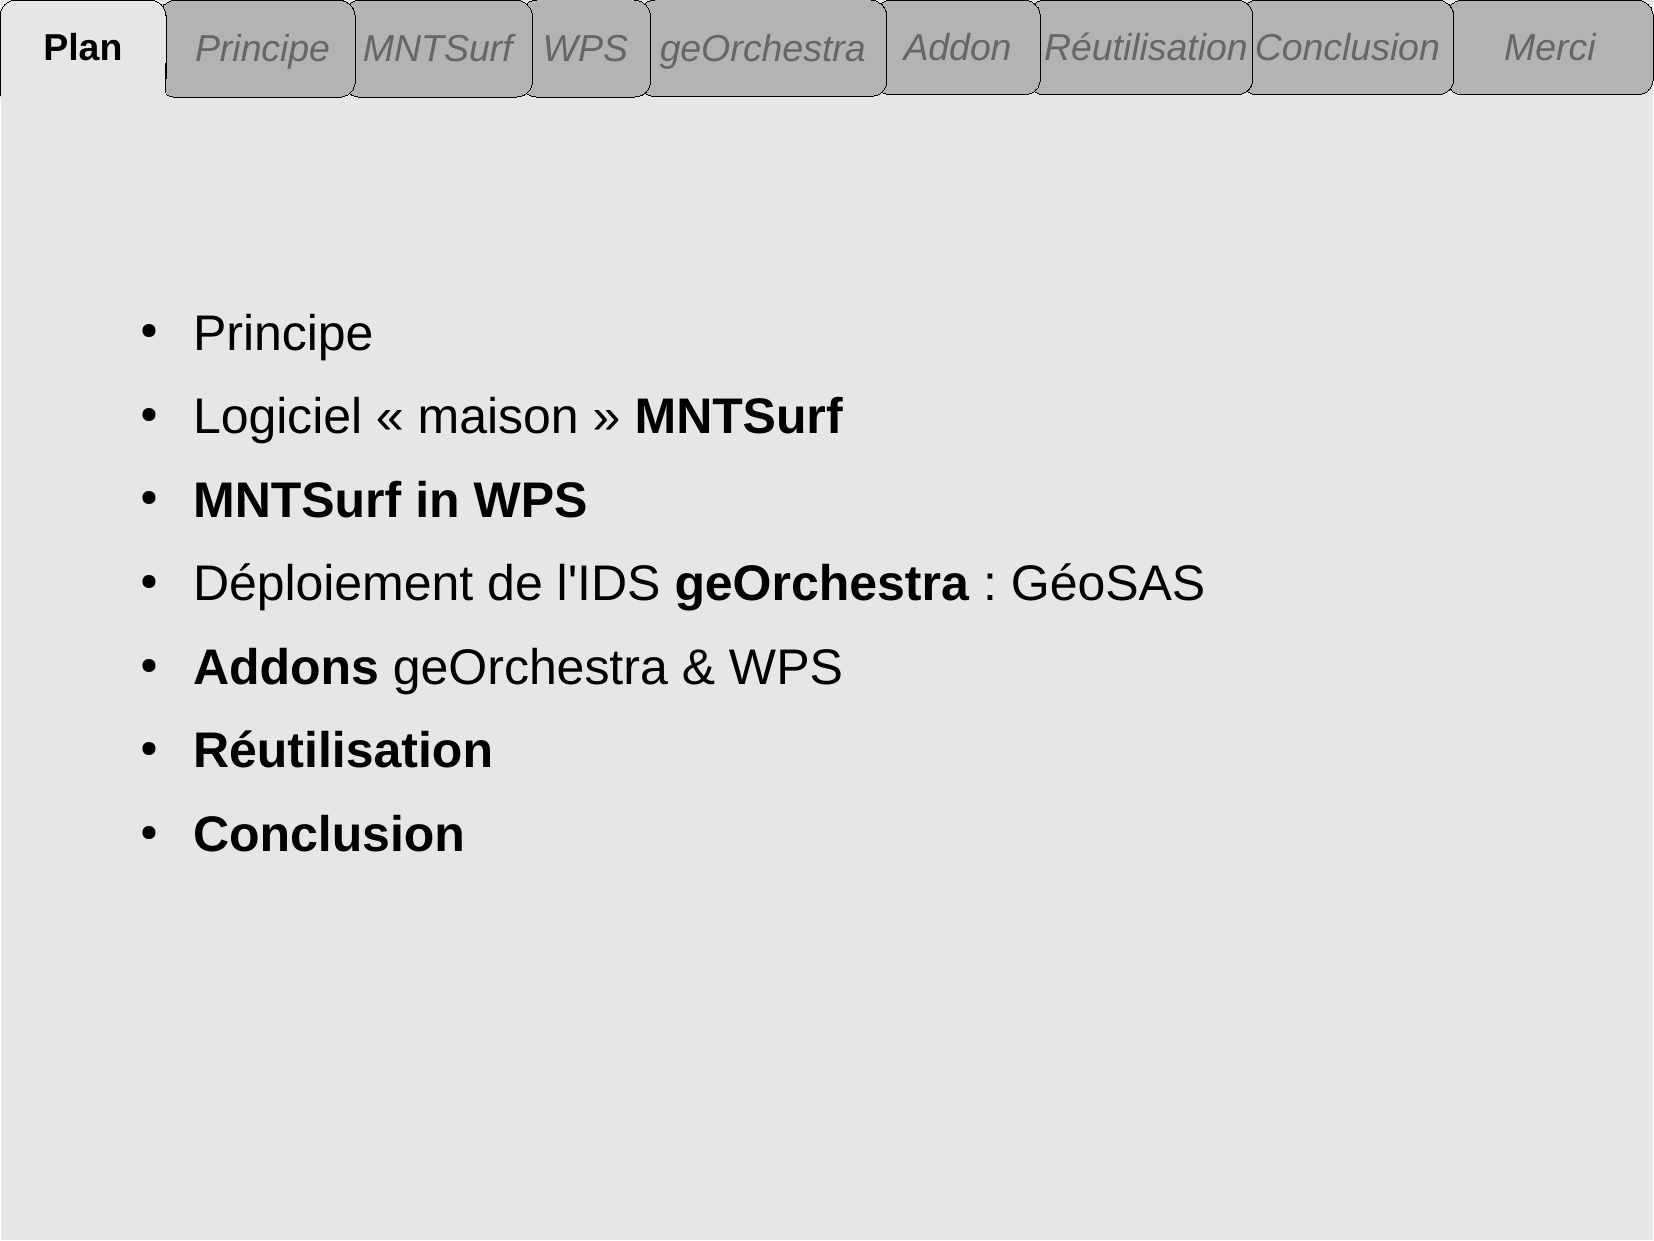

WPS
geOrchestra
Plan
MNTSurf
Addon
 Réutilisation
Conclusion
Merci
 Principe
Principe
Logiciel « maison » MNTSurf
MNTSurf in WPS
Déploiement de l'IDS geOrchestra : GéoSAS
Addons geOrchestra & WPS
Réutilisation
Conclusion